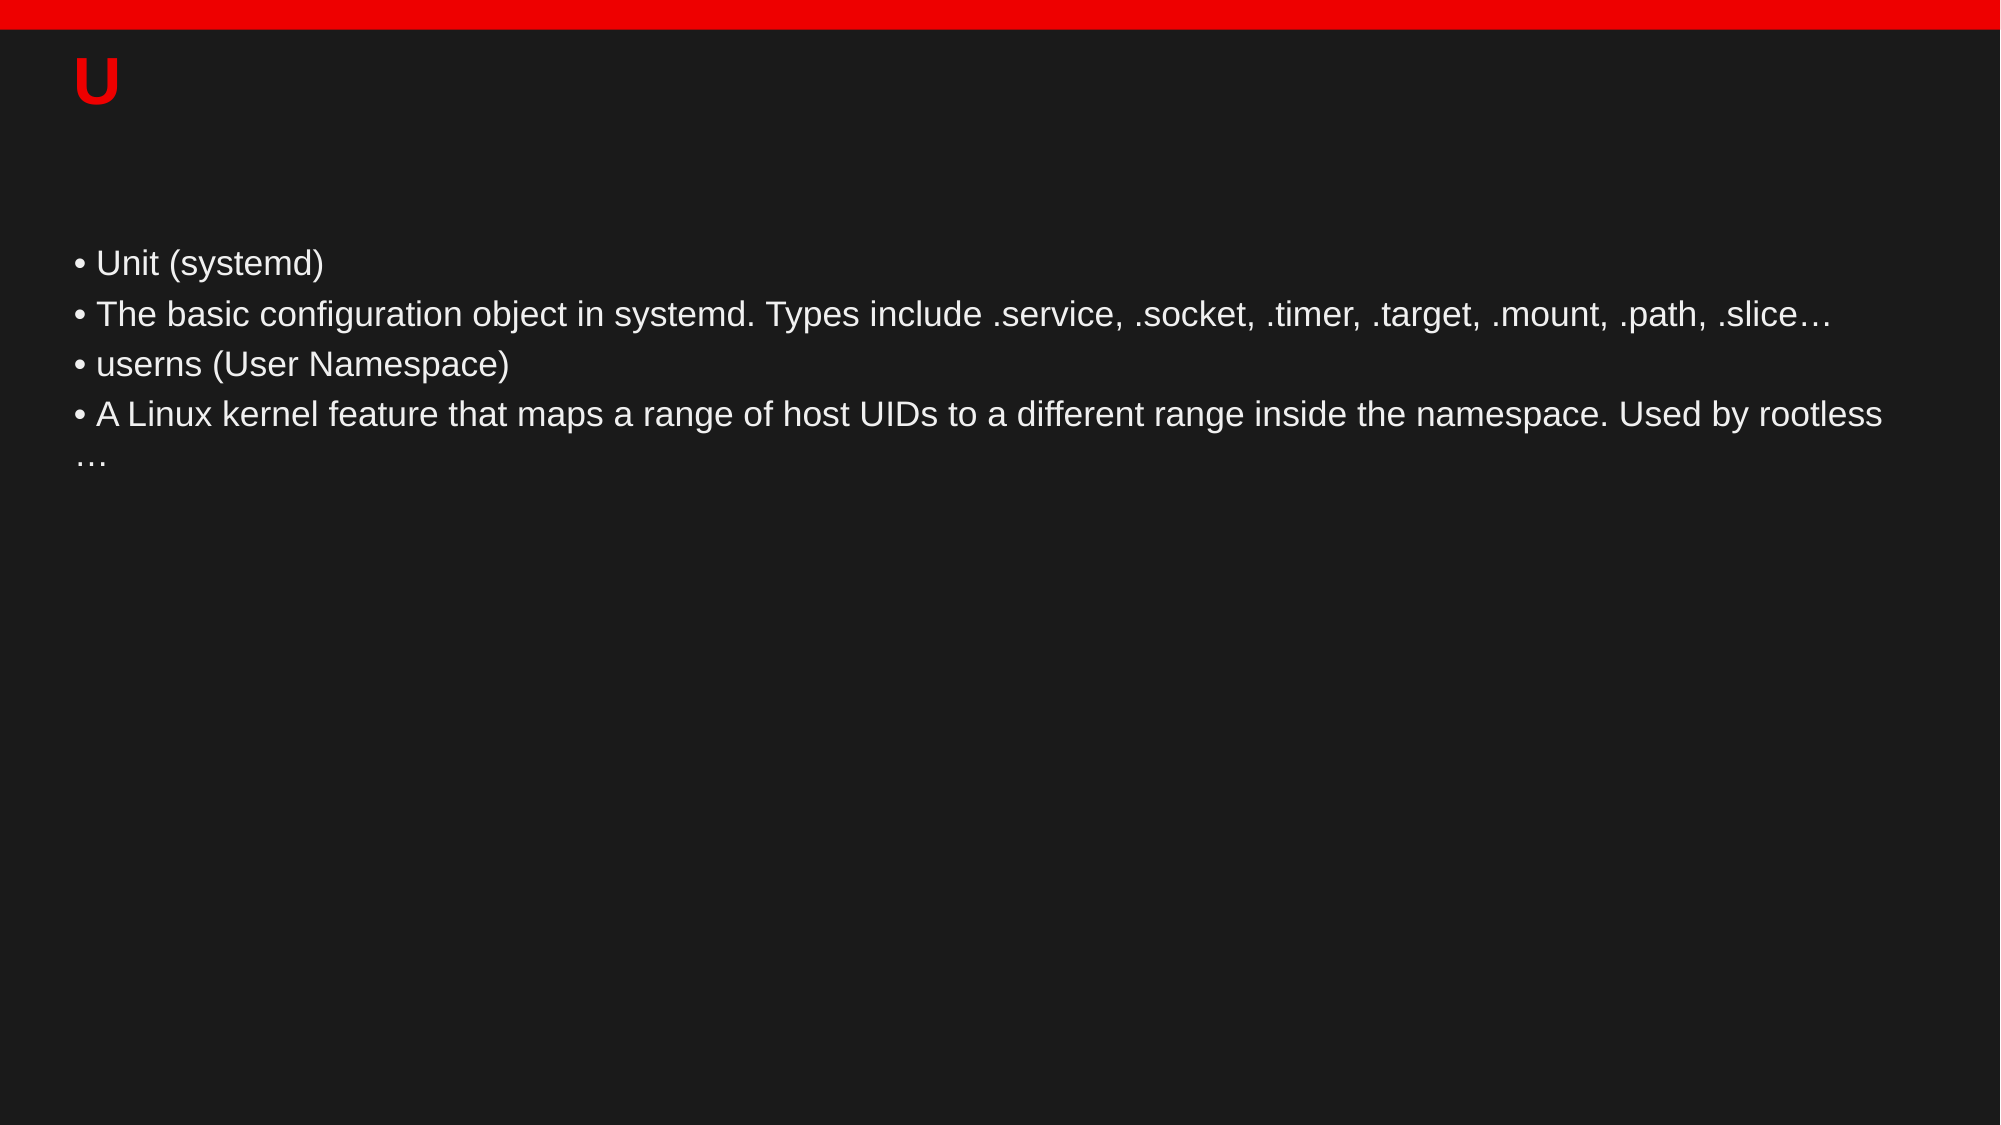

U
• Unit (systemd)
• The basic configuration object in systemd. Types include .service, .socket, .timer, .target, .mount, .path, .slice…
• userns (User Namespace)
• A Linux kernel feature that maps a range of host UIDs to a different range inside the namespace. Used by rootless …